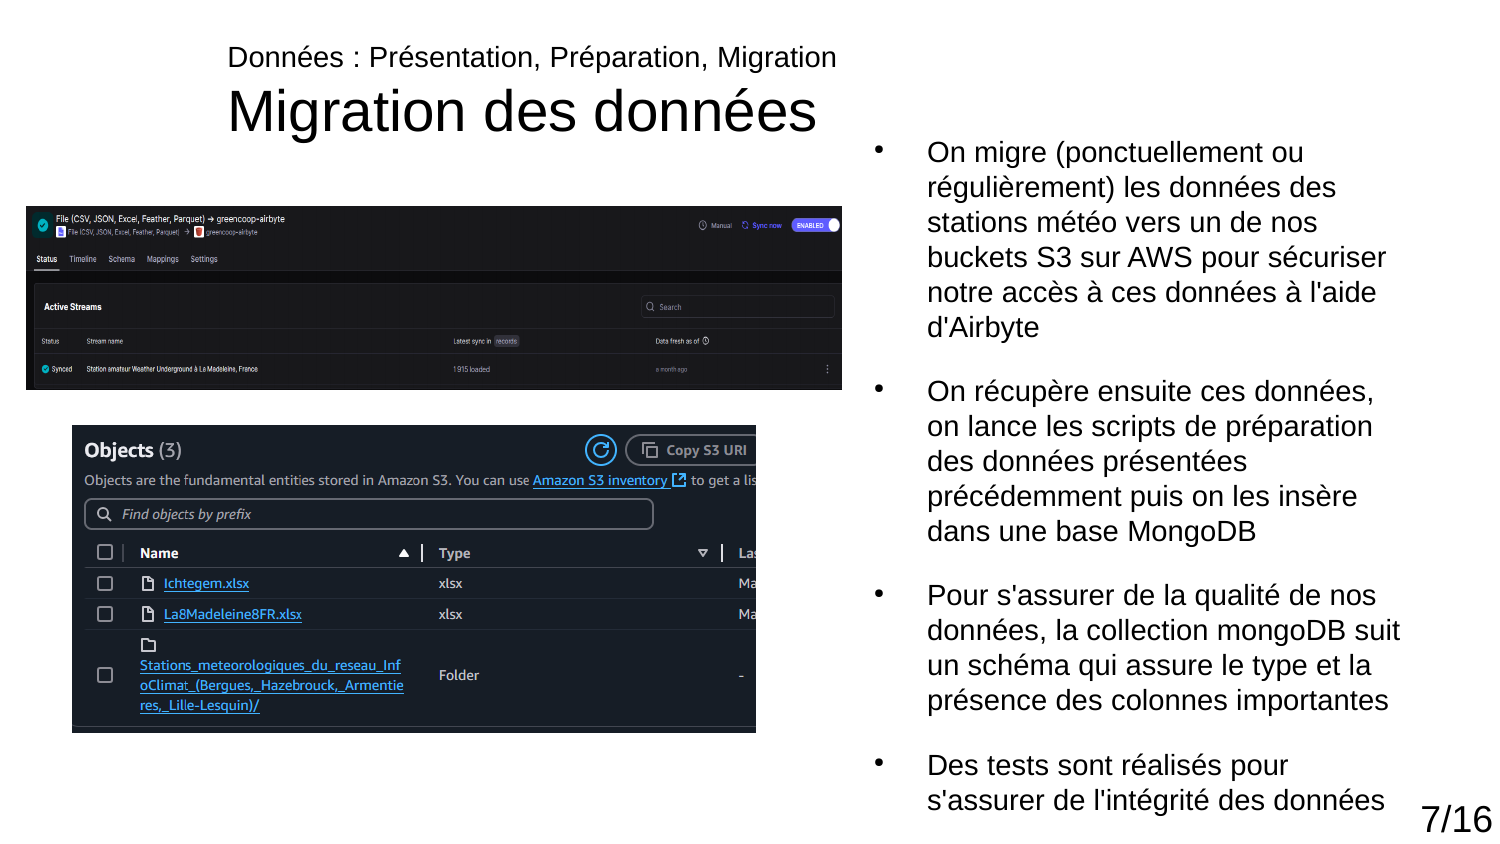

# Données : Présentation, Préparation, Migration Migration des données
On migre (ponctuellement ou régulièrement) les données des stations météo vers un de nos buckets S3 sur AWS pour sécuriser notre accès à ces données à l'aide d'Airbyte
On récupère ensuite ces données, on lance les scripts de préparation des données présentées précédemment puis on les insère dans une base MongoDB
Pour s'assurer de la qualité de nos données, la collection mongoDB suit un schéma qui assure le type et la présence des colonnes importantes
Des tests sont réalisés pour s'assurer de l'intégrité des données
7/16